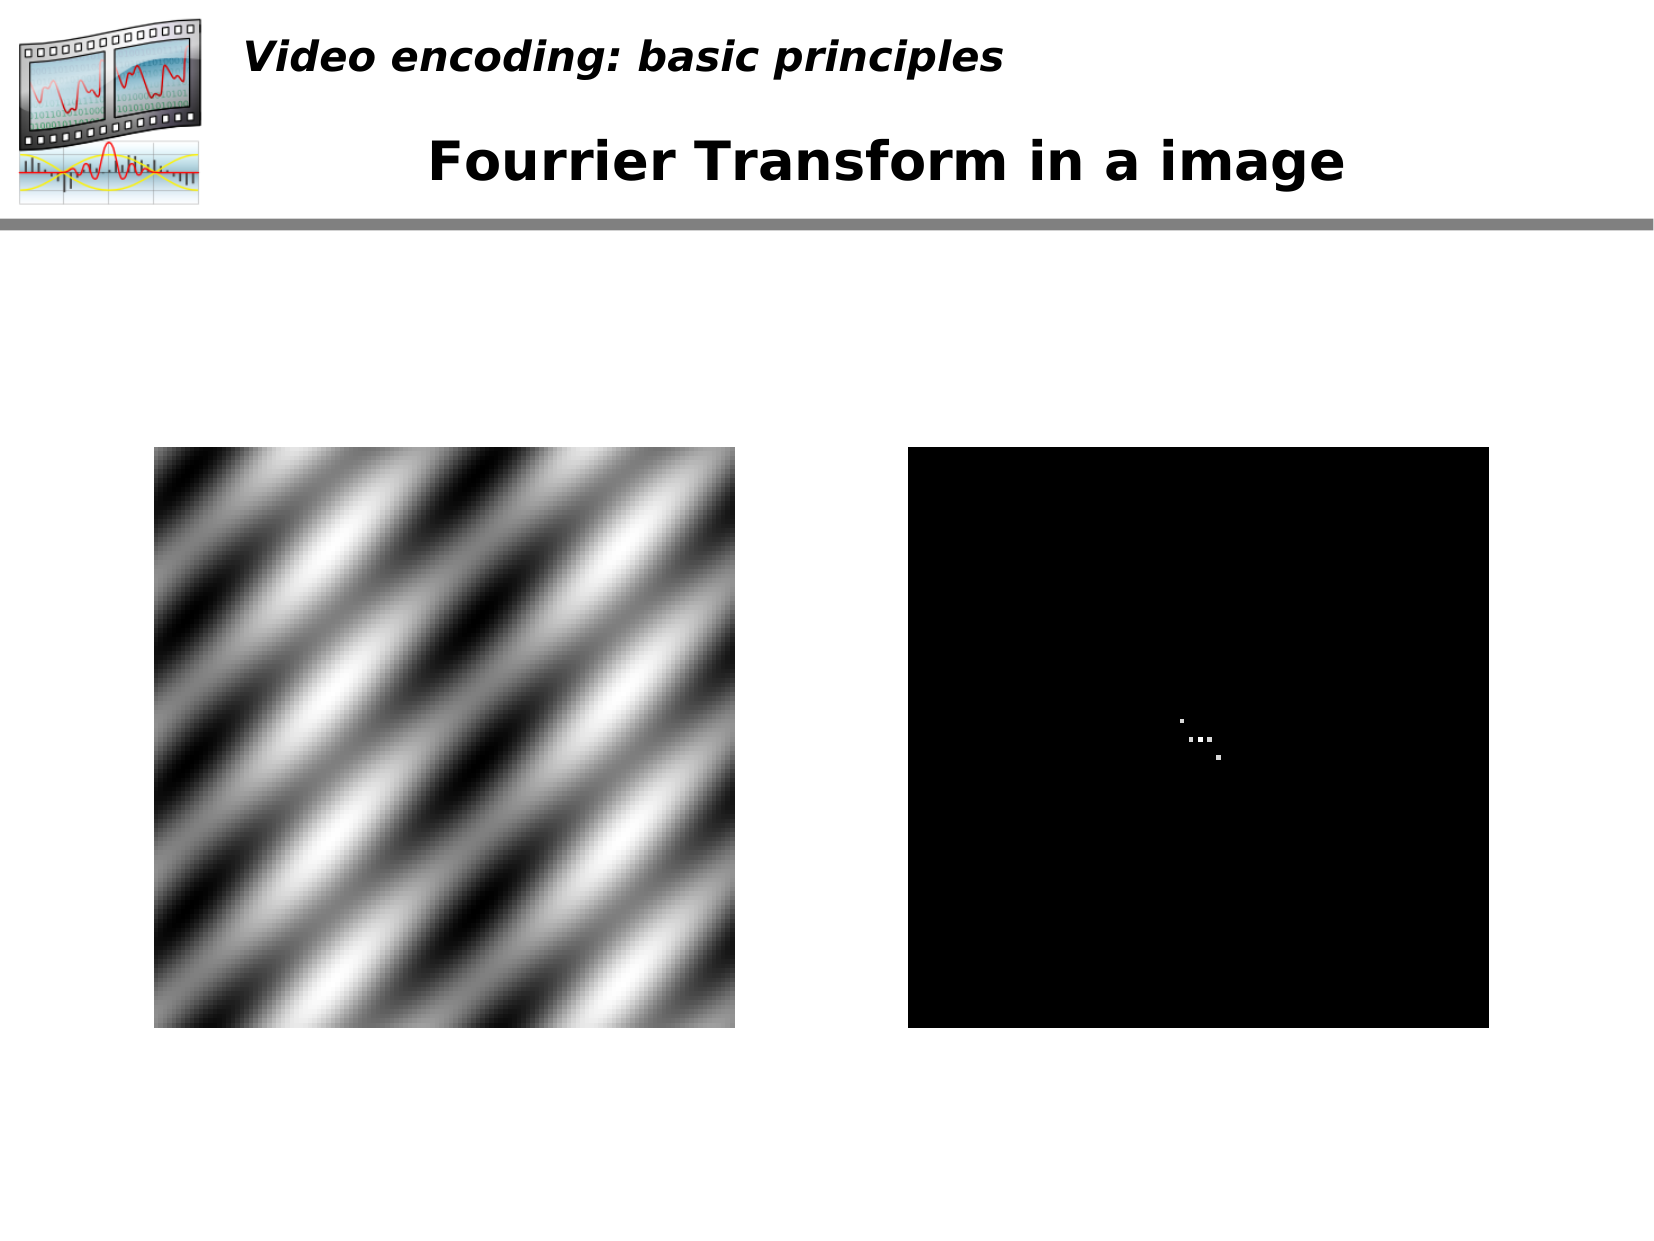

Video encoding: basic principles
Fourrier Transform in a image